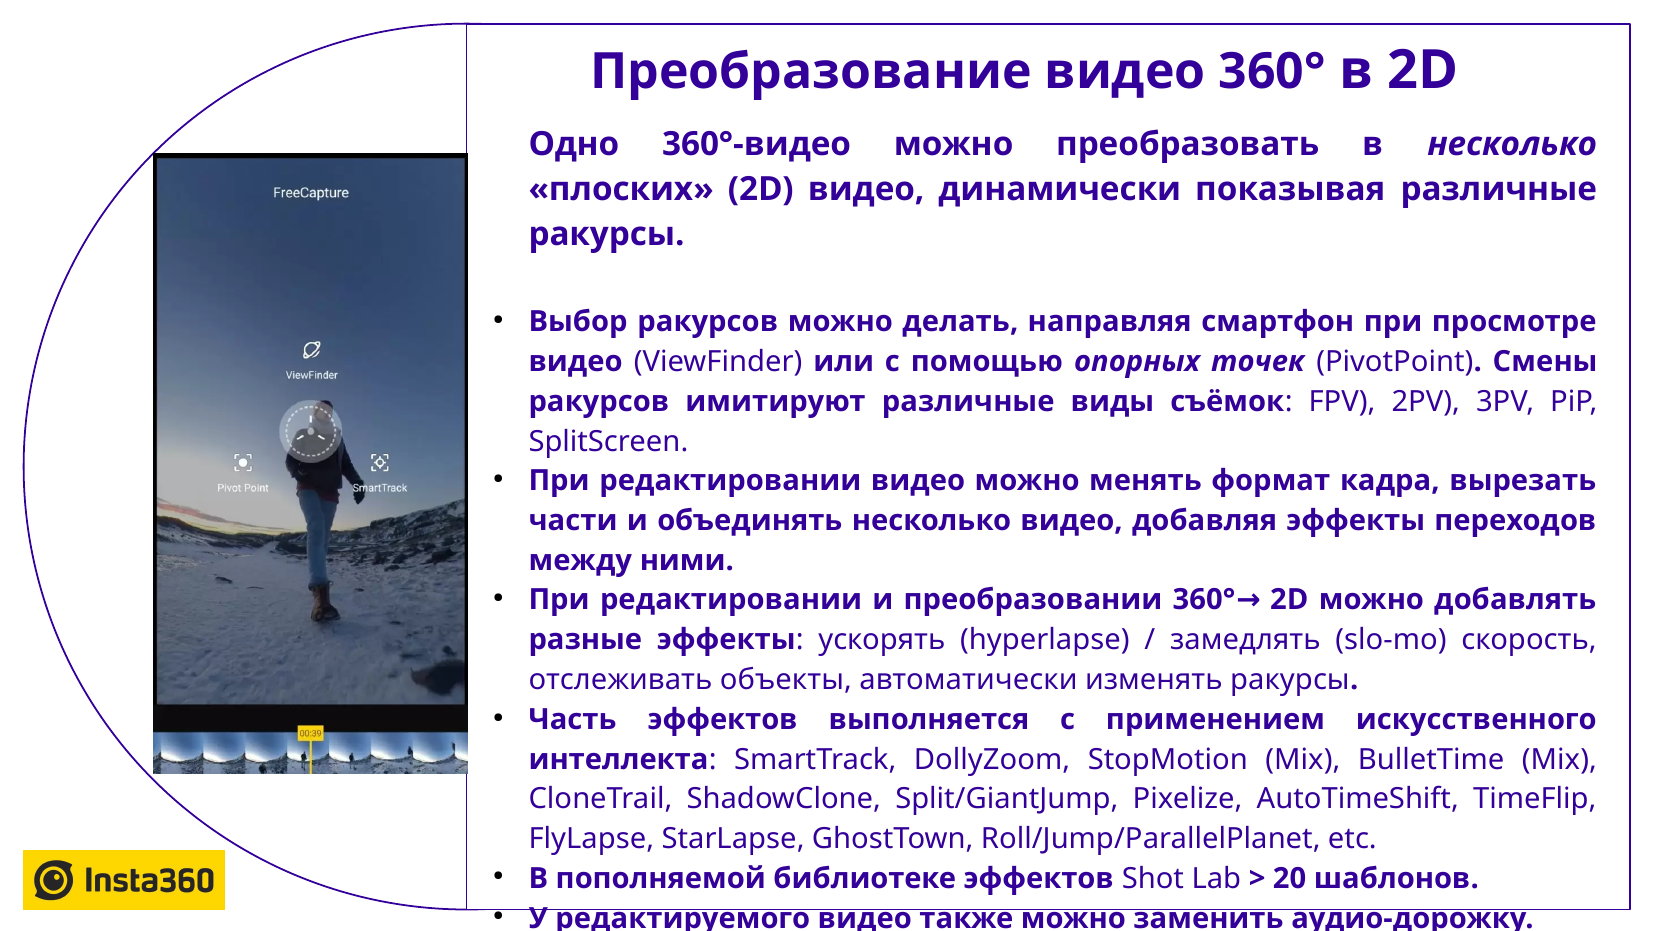

Преобразование видео 360° в 2D
Одно 360°-видео можно преобразовать в несколько «плоских» (2D) видео, динамически показывая различные ракурсы.
Выбор ракурсов можно делать, направляя смартфон при просмотре видео (ViewFinder) или с помощью опорных точек (PivotPoint). Смены ракурсов имитируют различные виды съёмок: FPV), 2PV), 3PV, PiP, SplitScreen.
При редактировании видео можно менять формат кадра, вырезать части и объединять несколько видео, добавляя эффекты переходов между ними.
При редактировании и преобразовании 360°→ 2D можно добавлять разные эффекты: ускорять (hyperlapse) / замедлять (slo-mo) скорость, отслеживать объекты, автоматически изменять ракурсы.
Часть эффектов выполняется с применением искусственного интеллекта: SmartTrack, DollyZoom, StopMotion (Mix), BulletTime (Mix), CloneTrail, ShadowClone, Split/GiantJump, Pixelize, AutoTimeShift, TimeFlip, FlyLapse, StarLapse, GhostTown, Roll/Jump/ParallelPlanet, etc.
В пополняемой библиотеке эффектов Shot Lab > 20 шаблонов.
У редактируемого видео также можно заменить аудио-дорожку.
Из записанного сферического видео можно сохранять отдельные кадры в виде 360°-панорам.